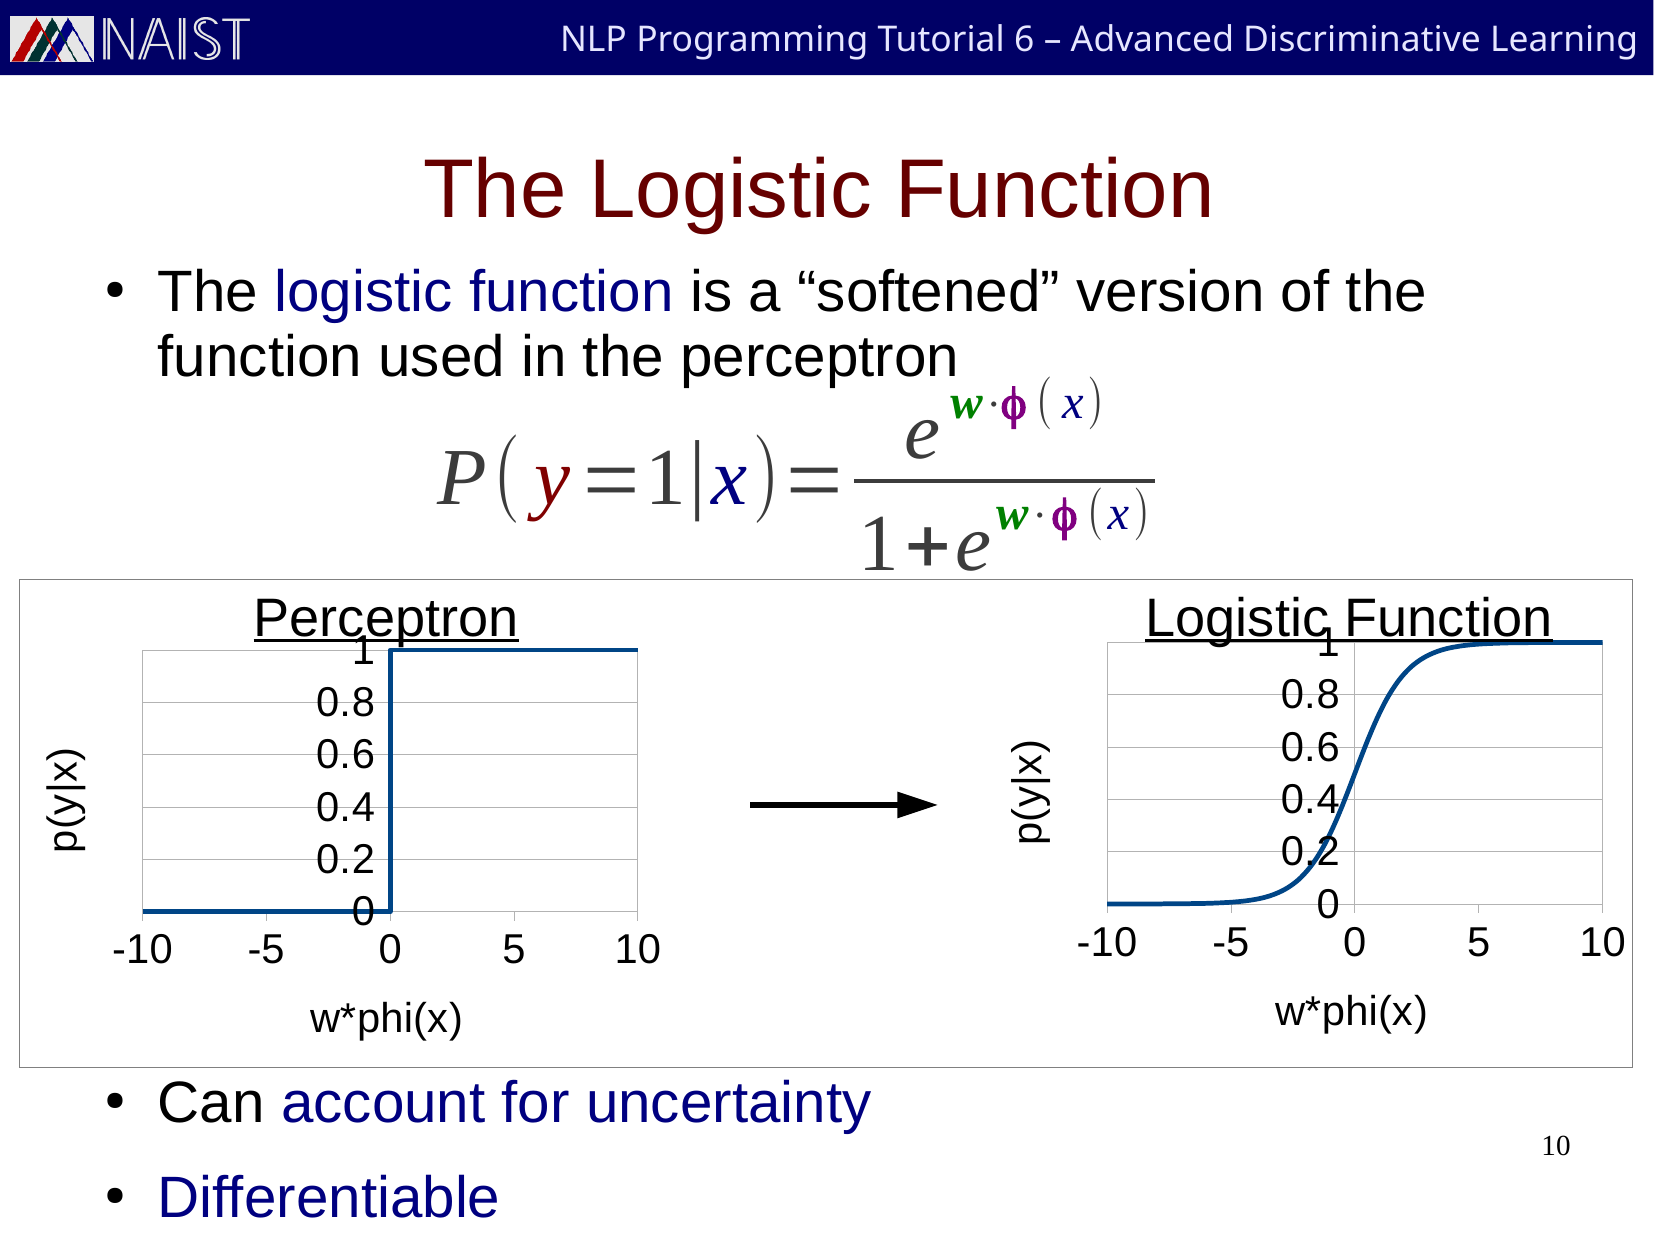

# The Logistic Function
The logistic function is a “softened” version of the function used in the perceptron
Perceptron
Logistic Function
### Chart
| Category | Column B |
|---|---|
### Chart
| Category | Column B |
|---|---|
Can account for uncertainty
Differentiable
10